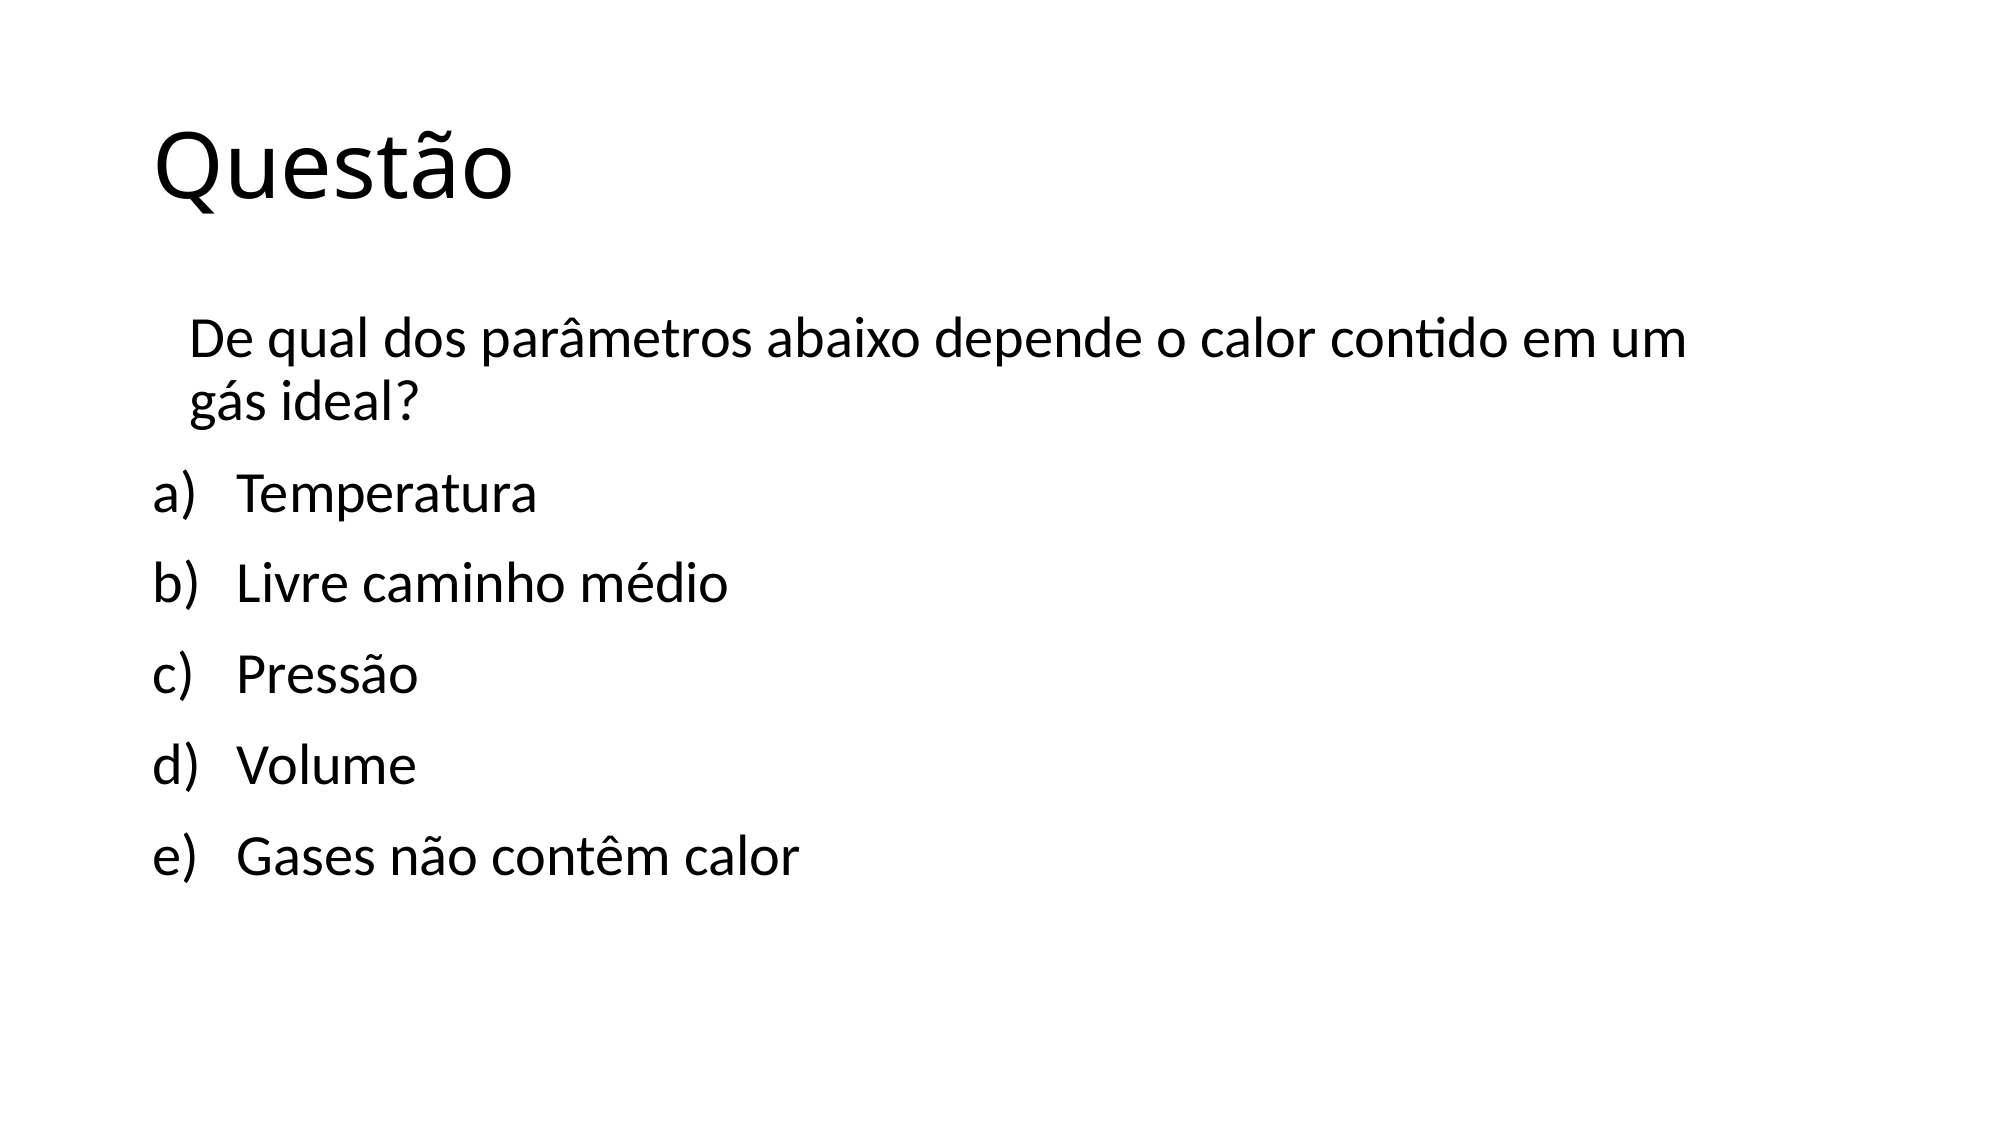

# Questão
De qual dos parâmetros abaixo depende o calor contido em um gás ideal?
Temperatura
Livre caminho médio
Pressão
Volume
Gases não contêm calor